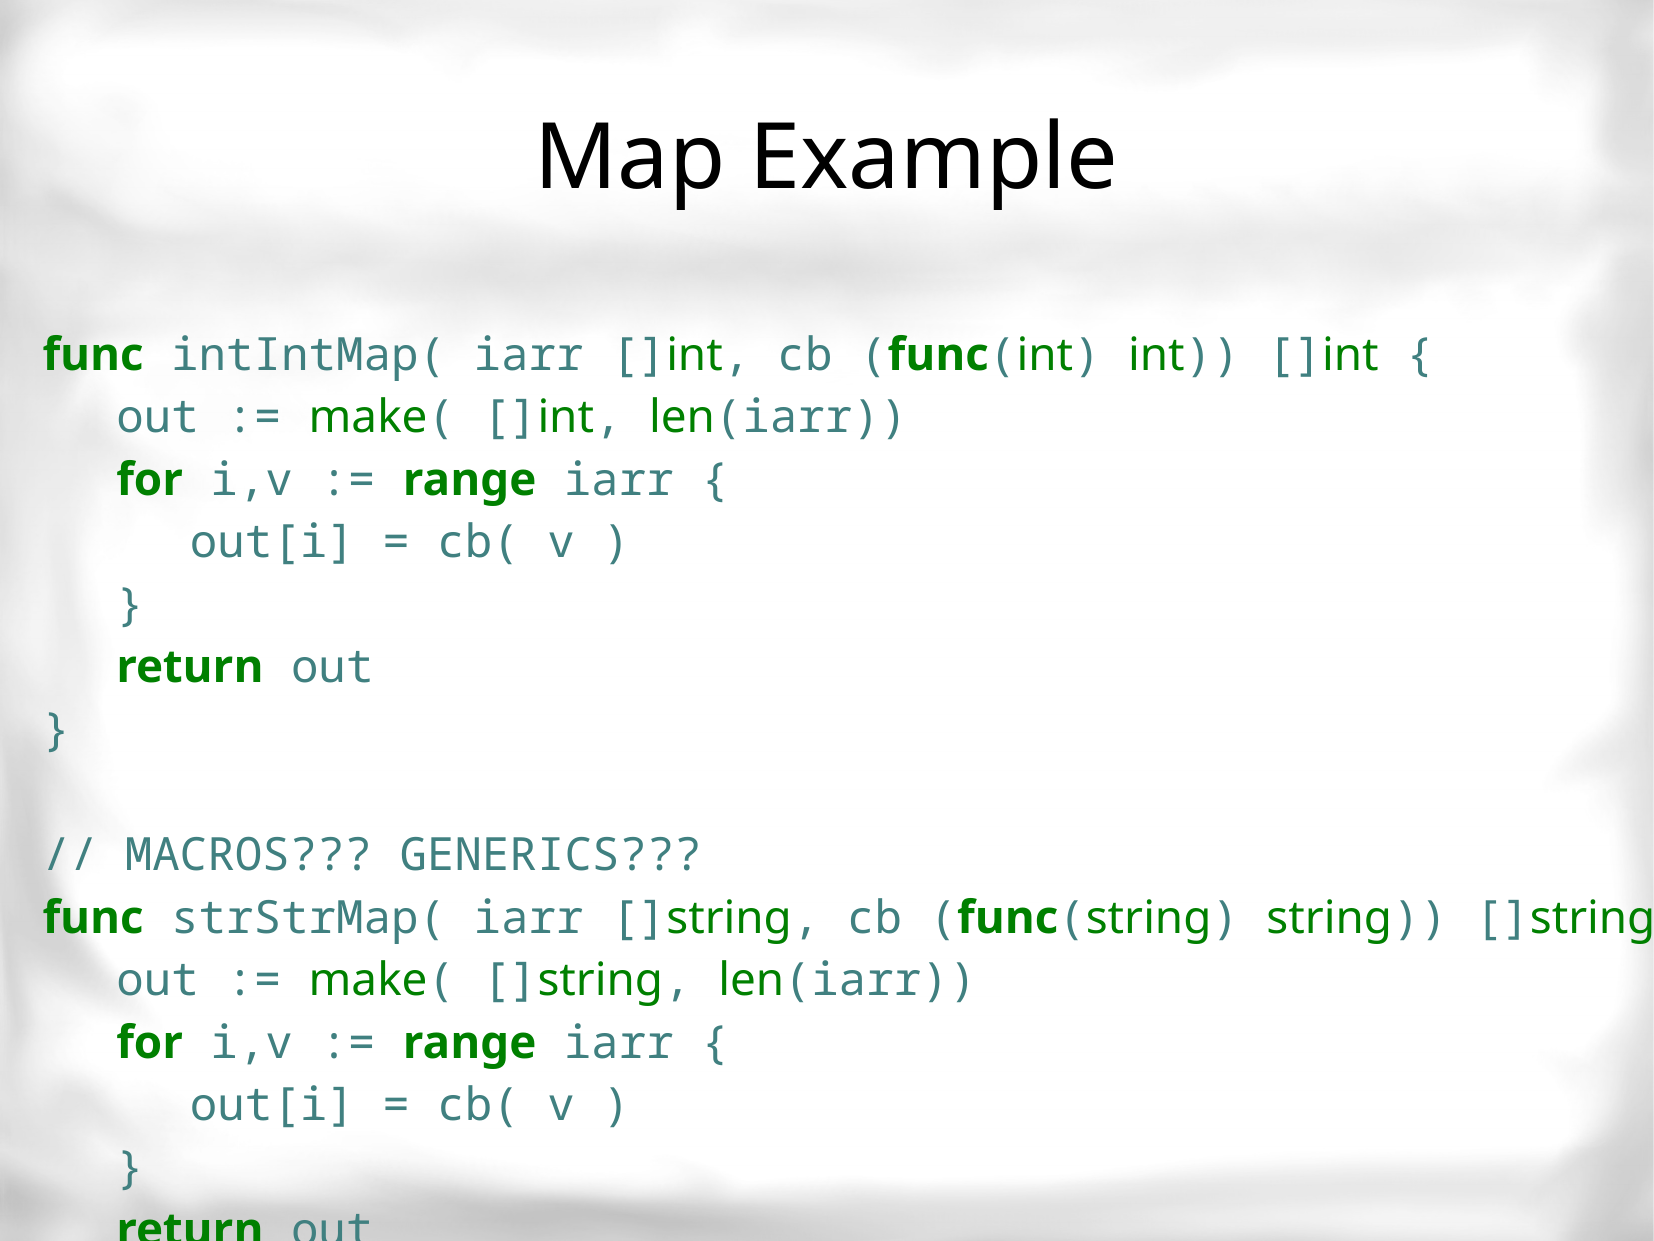

# Map Example
func intIntMap( iarr []int, cb (func(int) int)) []int {
	out := make( []int, len(iarr))
	for i,v := range iarr {
		out[i] = cb( v )
	}
	return out
}
// MACROS??? GENERICS???
func strStrMap( iarr []string, cb (func(string) string)) []string {
	out := make( []string, len(iarr))
	for i,v := range iarr {
		out[i] = cb( v )
	}
	return out
}